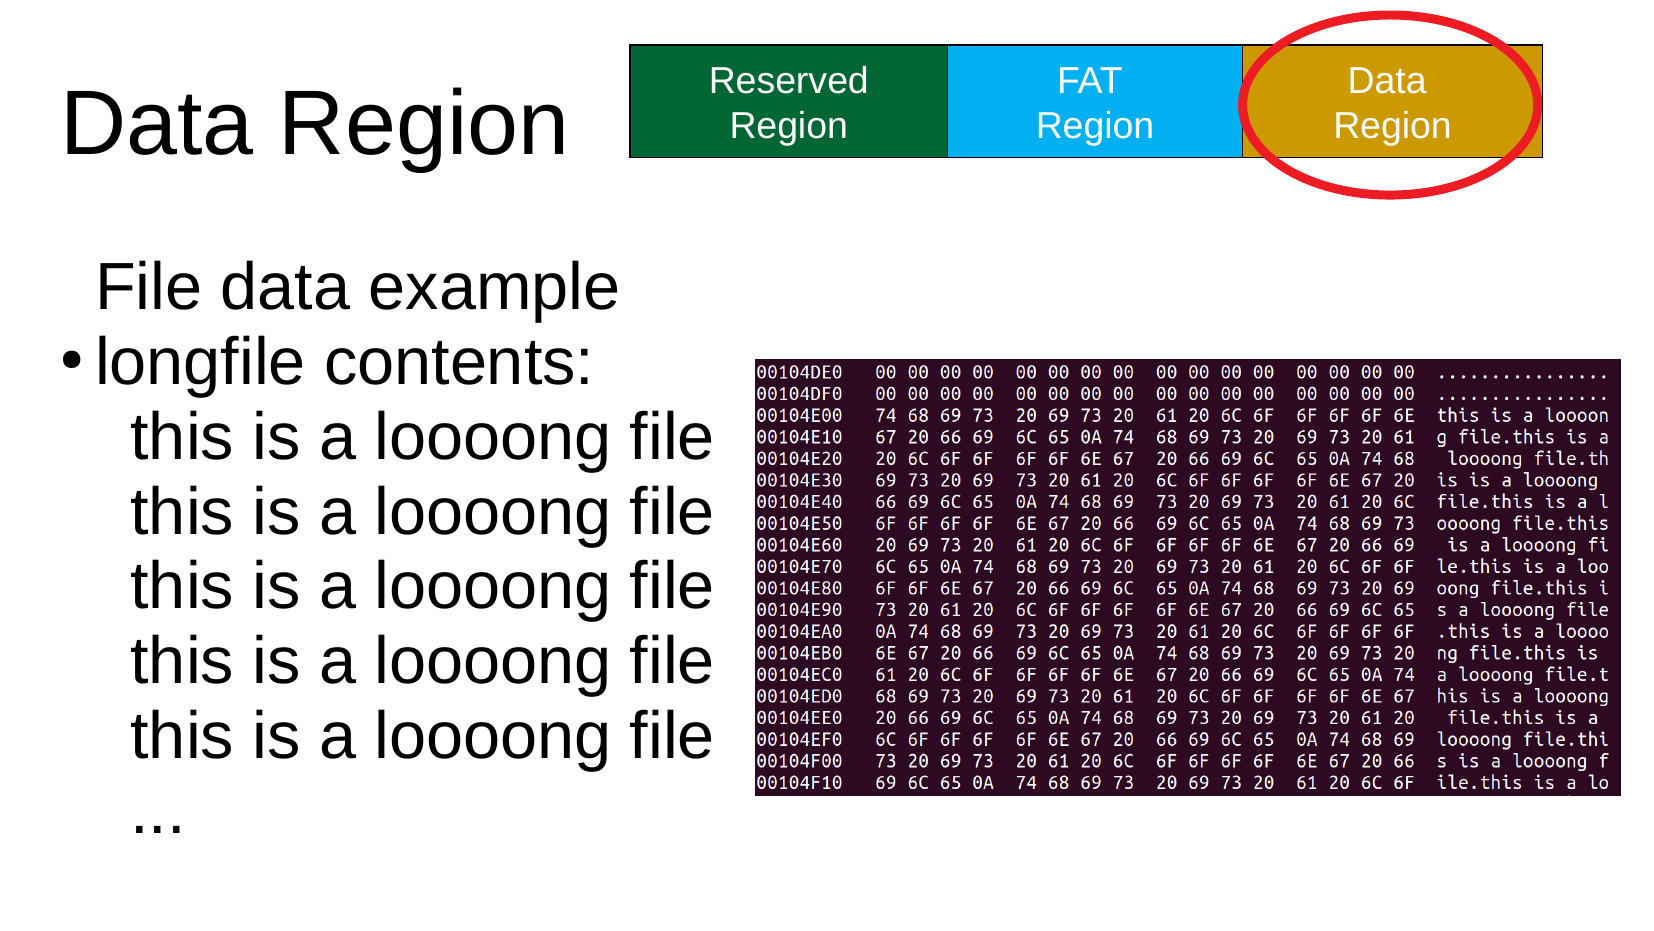

# Data Region
Reserved
Region
FAT
Region
Data
Region
File data example
longfile contents:
this is a loooong file
this is a loooong file
this is a loooong file
this is a loooong file
this is a loooong file
...